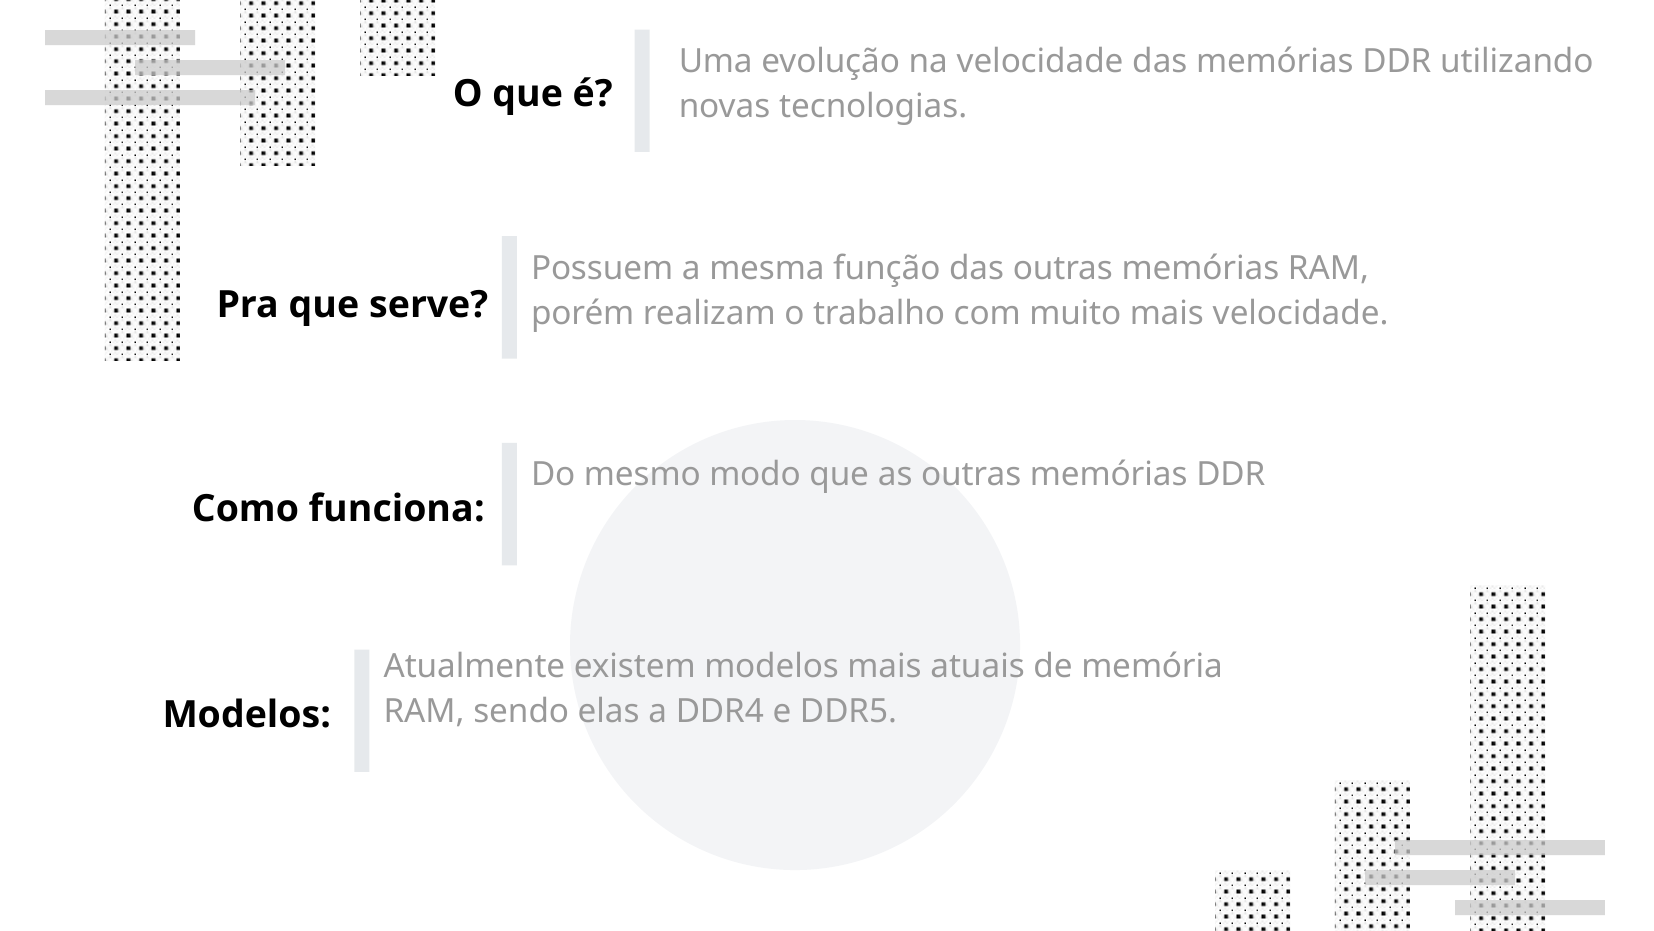

Uma evolução na velocidade das memórias DDR utilizando novas tecnologias.
O que é?
Possuem a mesma função das outras memórias RAM, porém realizam o trabalho com muito mais velocidade.
Pra que serve?
Do mesmo modo que as outras memórias DDR
Como funciona:
Atualmente existem modelos mais atuais de memória RAM, sendo elas a DDR4 e DDR5.
Modelos: